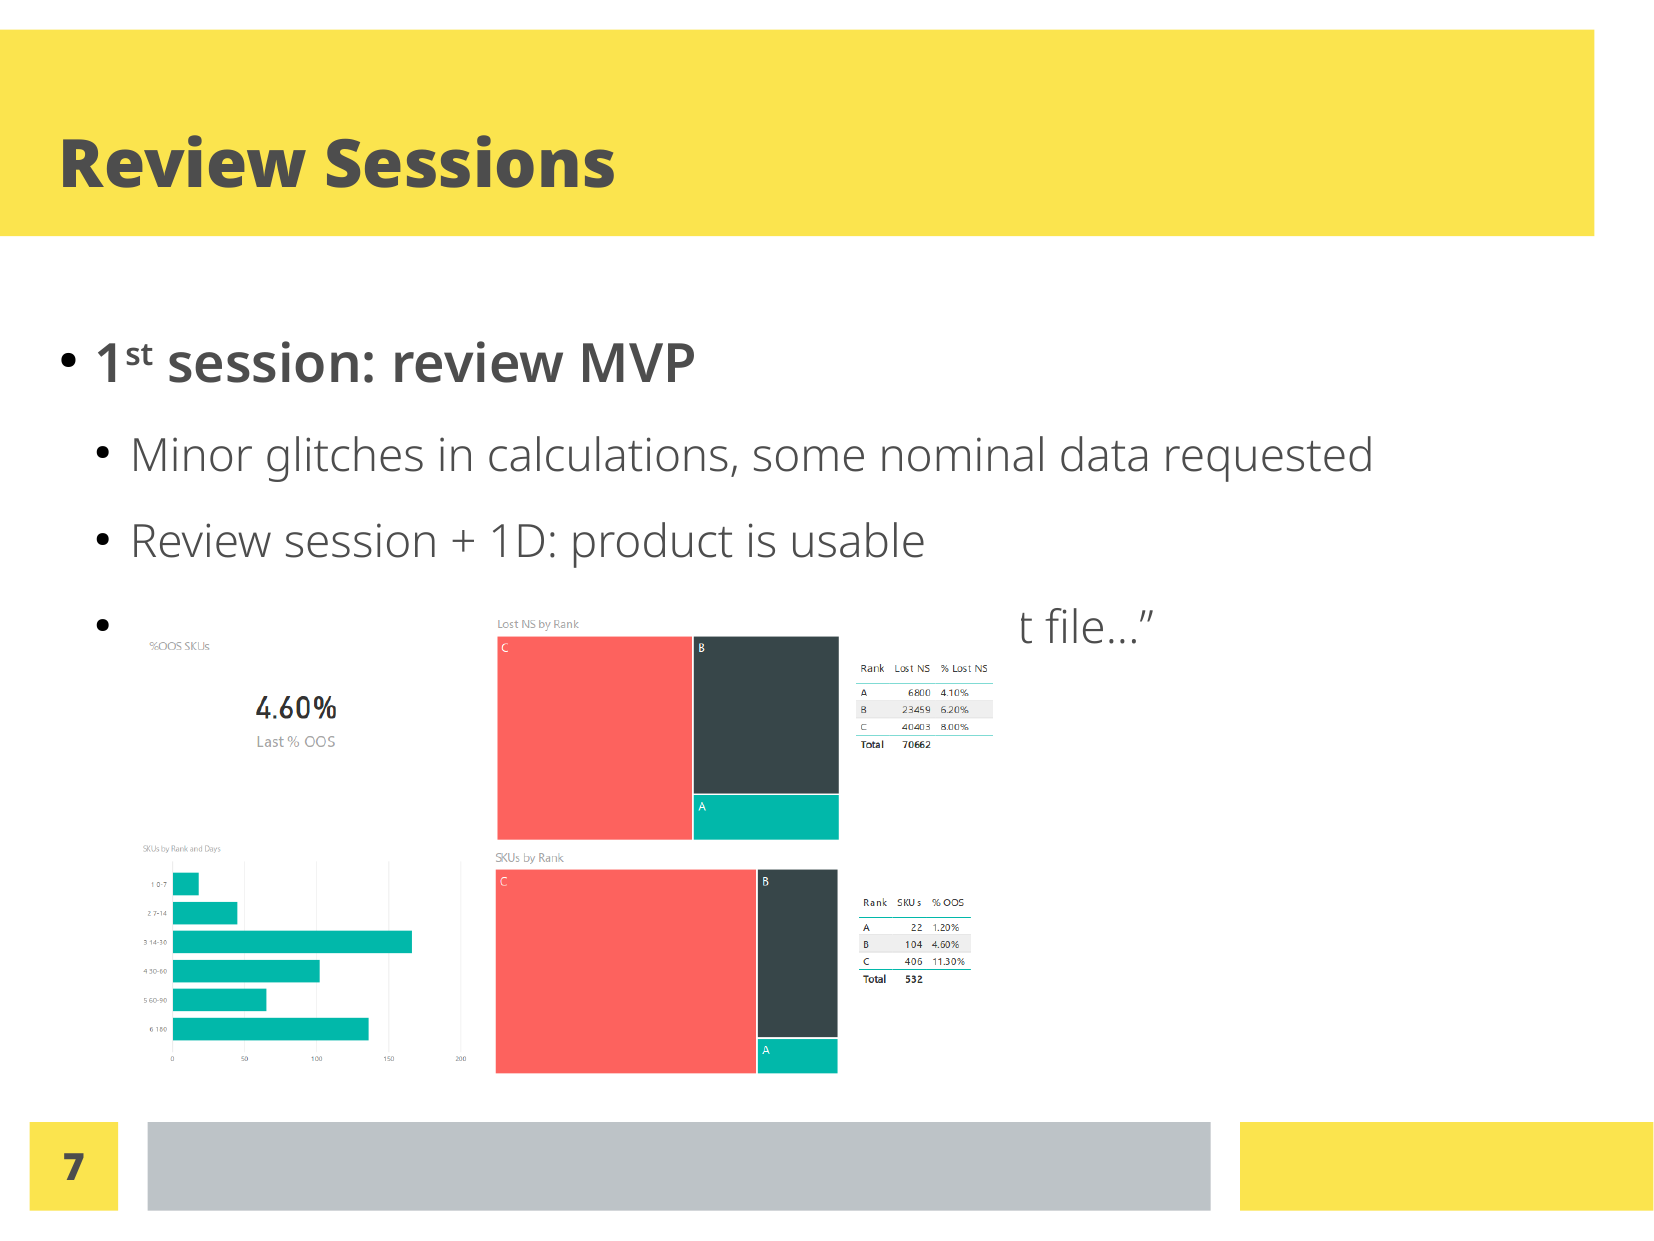

# Review Sessions
1st session: review MVP
Minor glitches in calculations, some nominal data requested
Review session + 1D: product is usable
Ideas rolling in: “We have that metric in that file...”
7